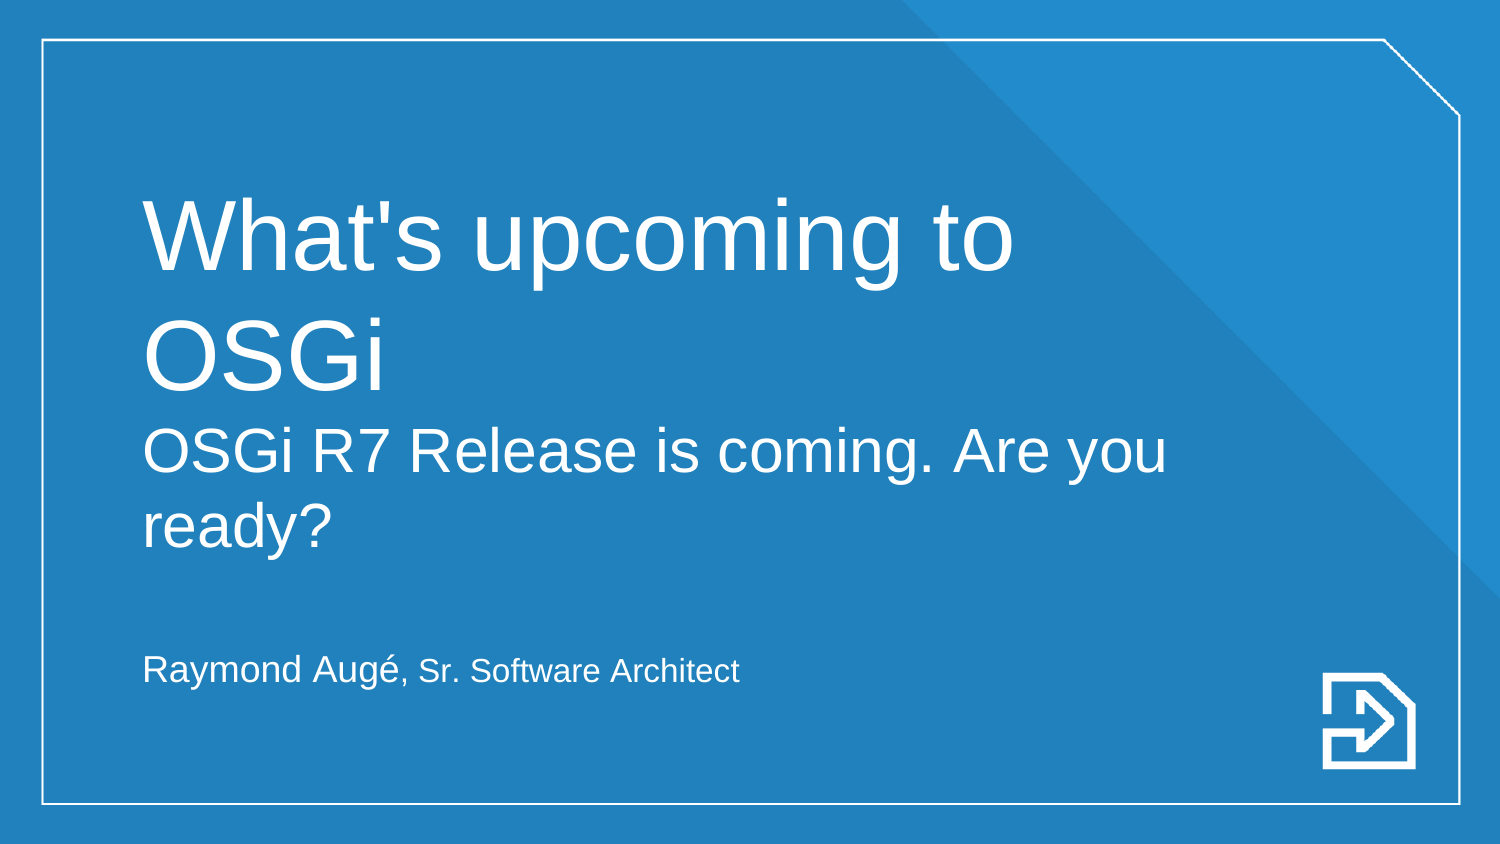

What's upcoming to OSGi
OSGi R7 Release is coming. Are you ready?
Raymond Augé, Sr. Software Architect